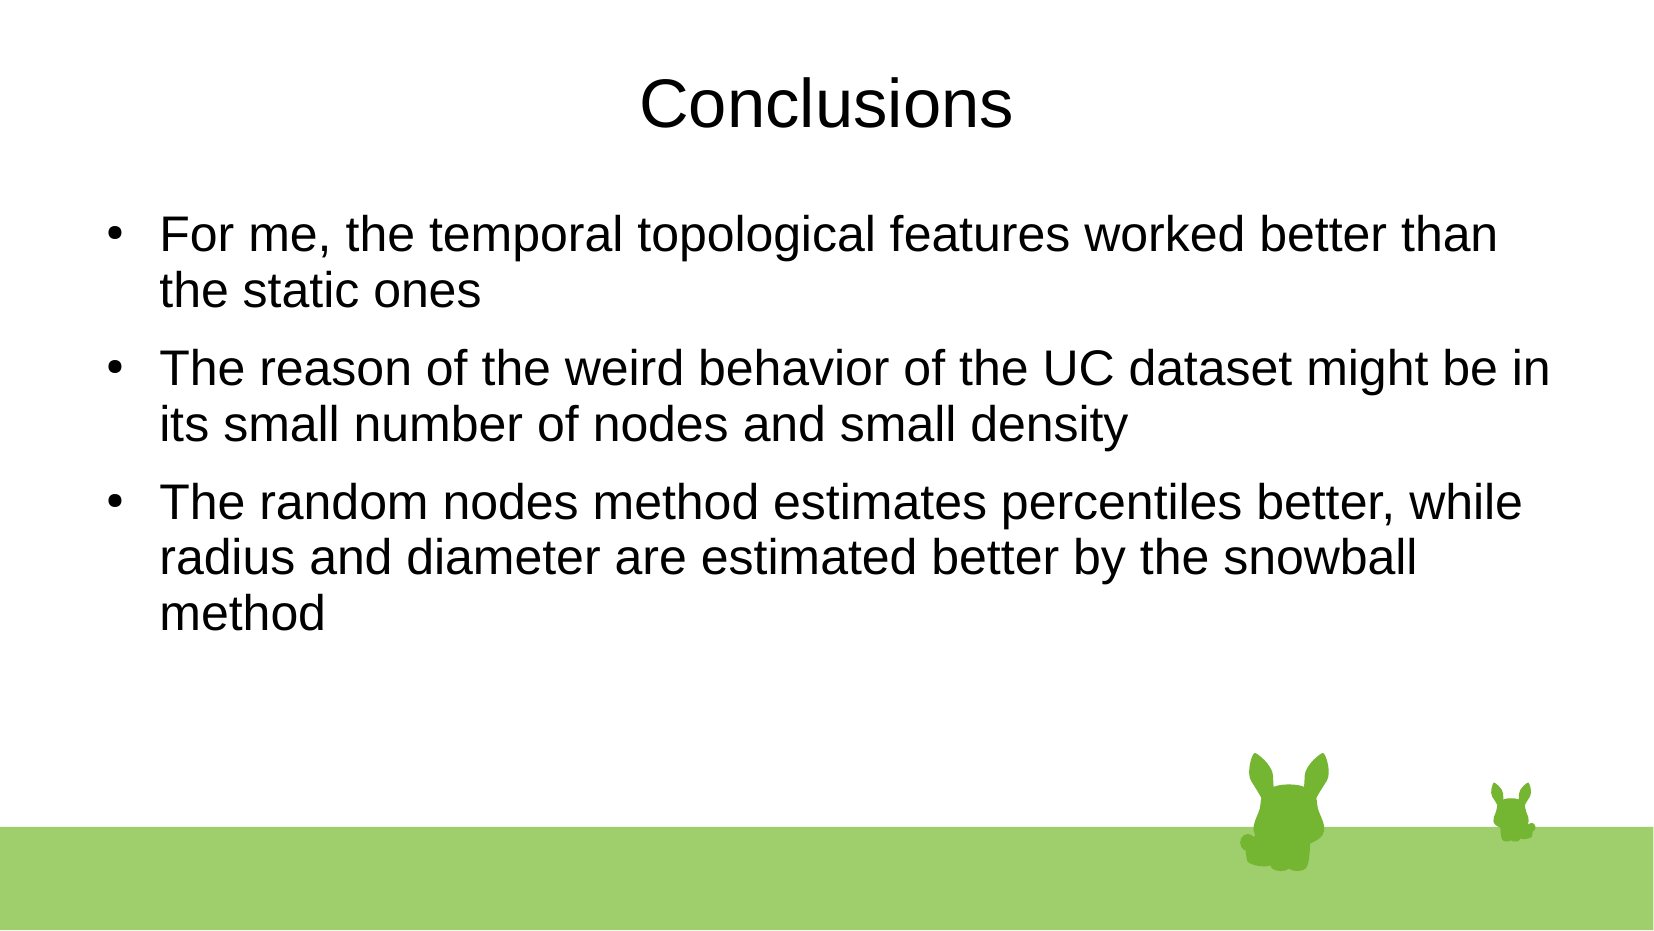

# Conclusions
For me, the temporal topological features worked better than the static ones
The reason of the weird behavior of the UC dataset might be in its small number of nodes and small density
The random nodes method estimates percentiles better, while radius and diameter are estimated better by the snowball method